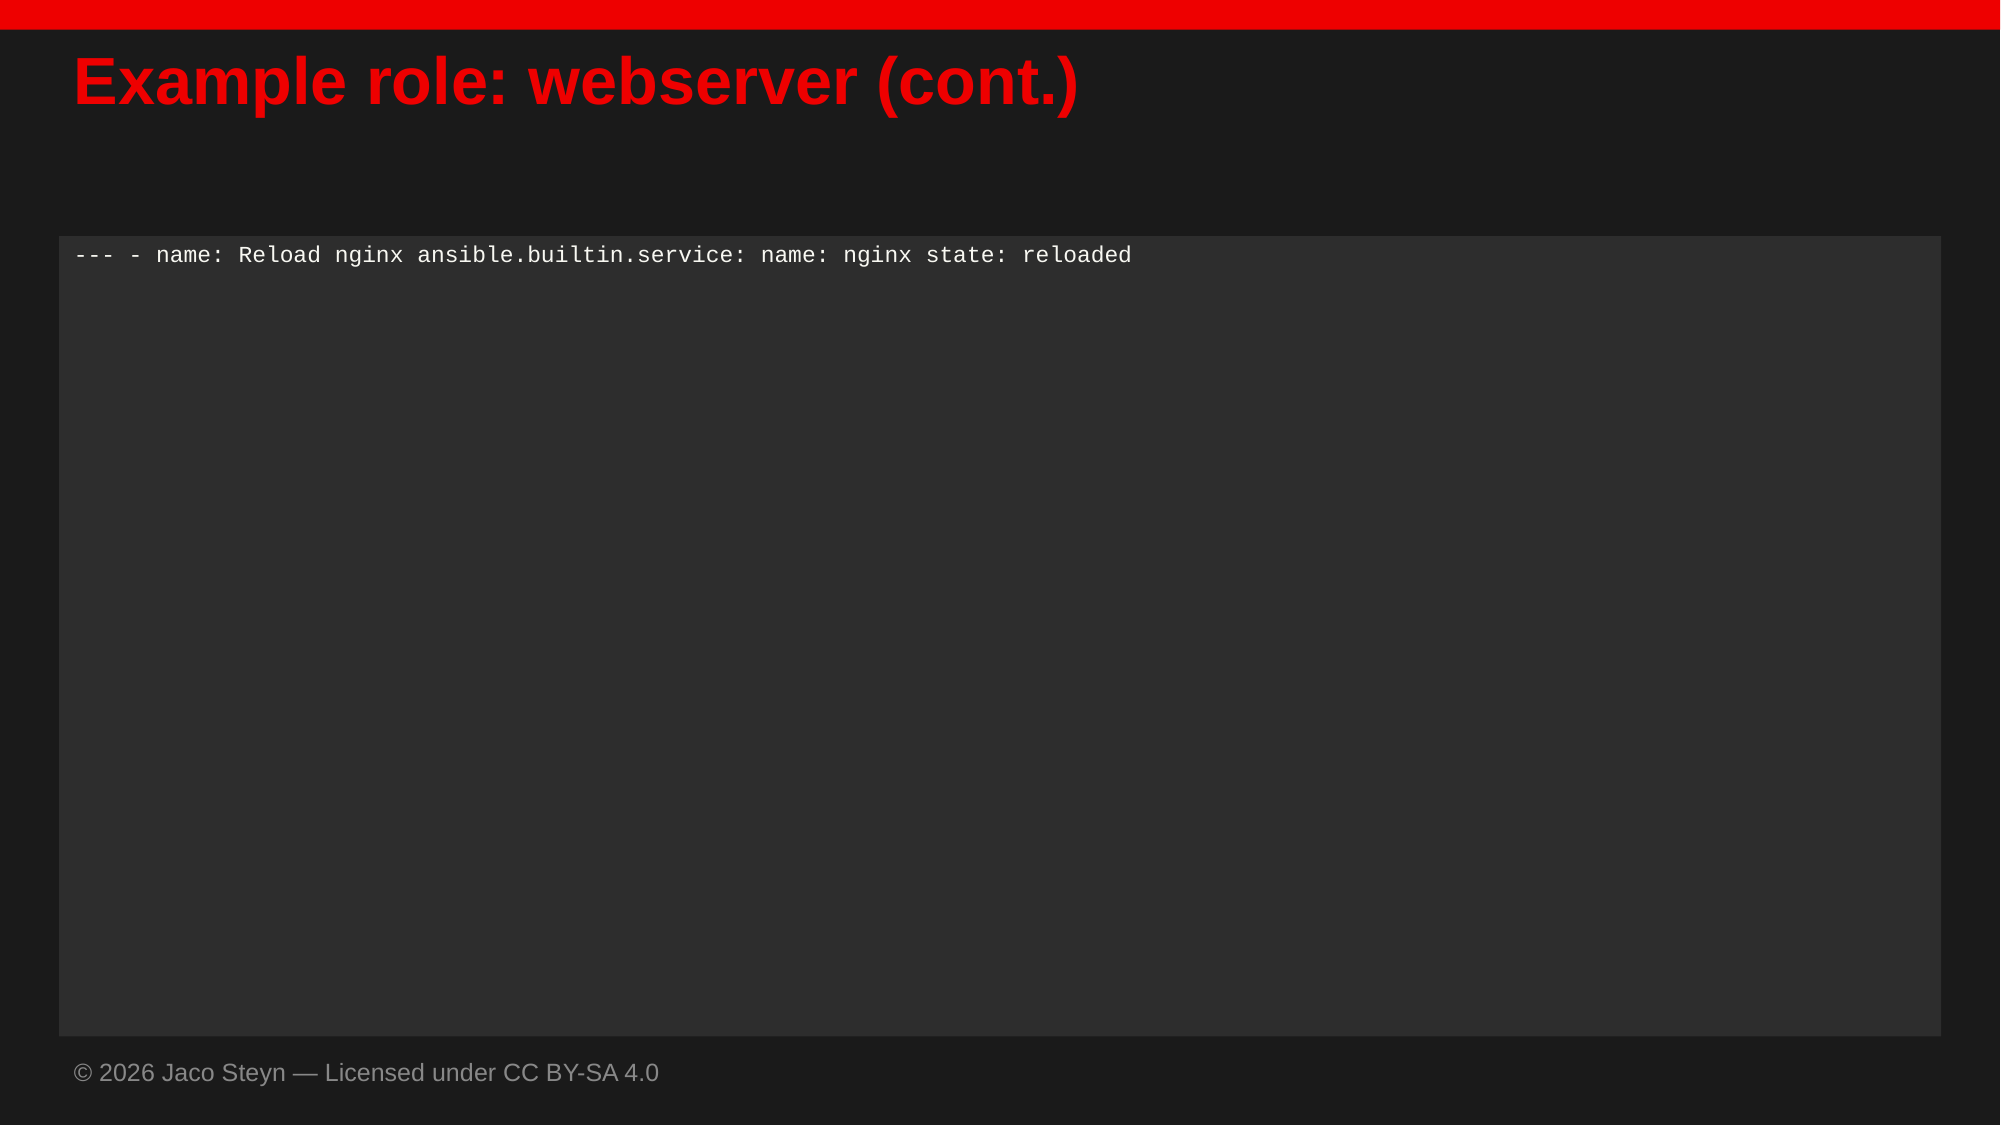

Example role: webserver (cont.)
--- - name: Reload nginx ansible.builtin.service: name: nginx state: reloaded
© 2026 Jaco Steyn — Licensed under CC BY-SA 4.0